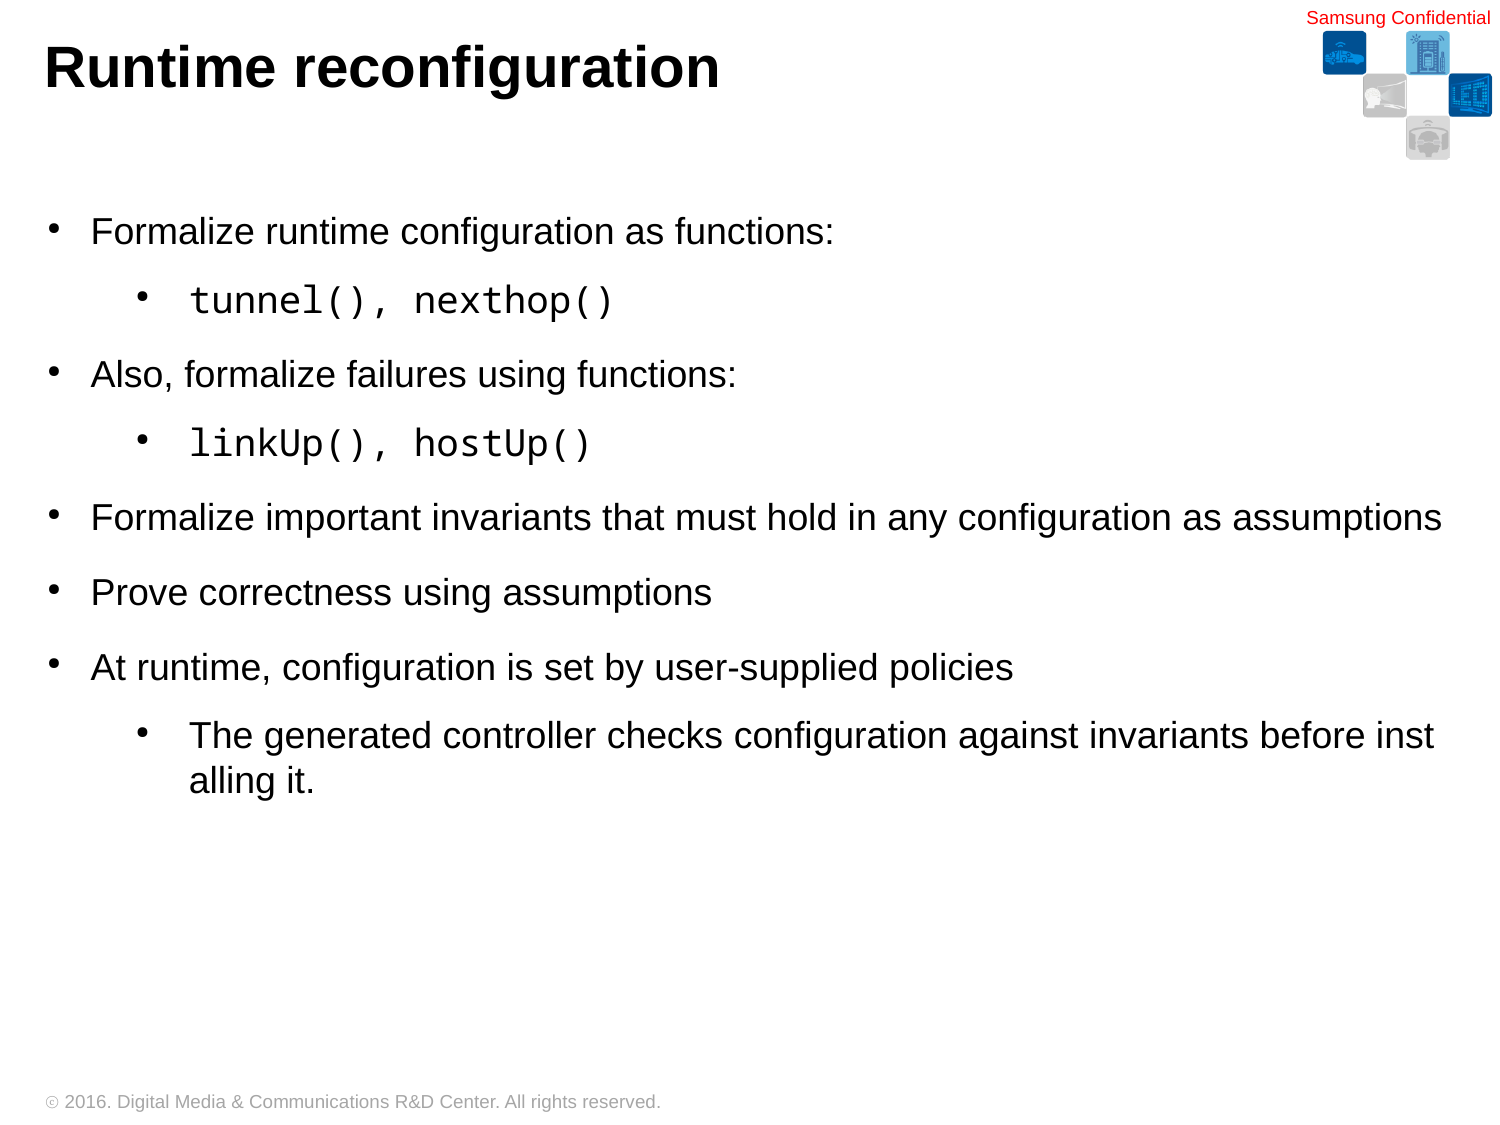

# Runtime reconfiguration
Formalize runtime configuration as functions:
tunnel(), nexthop()
Also, formalize failures using functions:
linkUp(), hostUp()
Formalize important invariants that must hold in any configuration as assumptions
Prove correctness using assumptions
At runtime, configuration is set by user-supplied policies
The generated controller checks configuration against invariants before installing it.